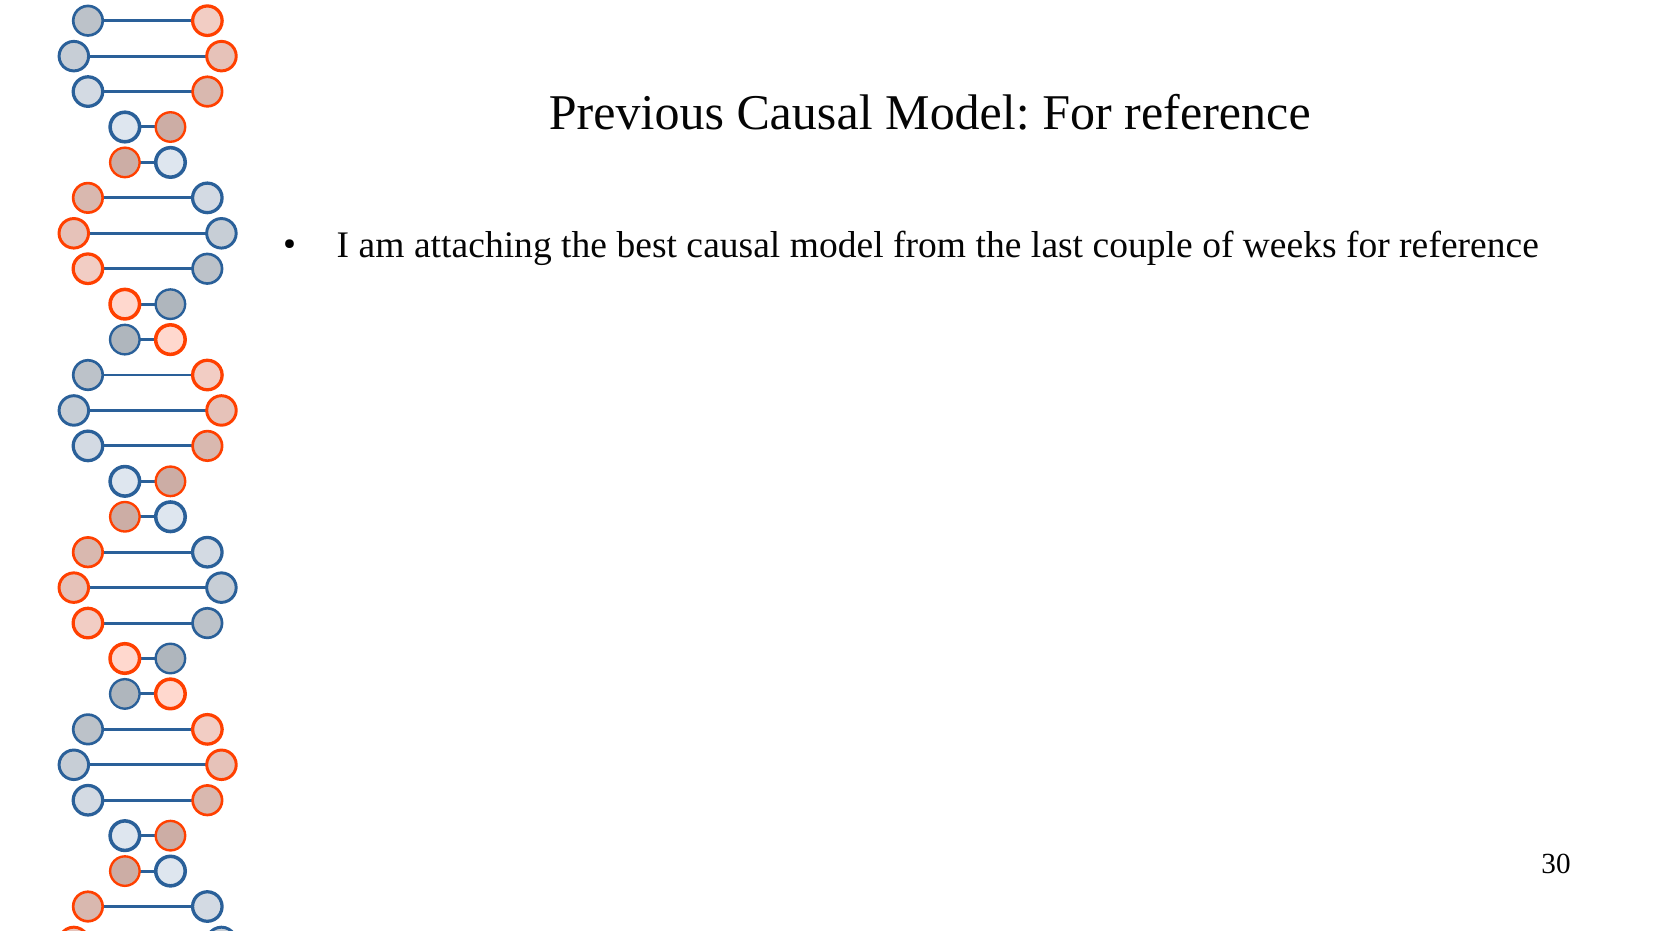

# Previous Causal Model: For reference
I am attaching the best causal model from the last couple of weeks for reference
30